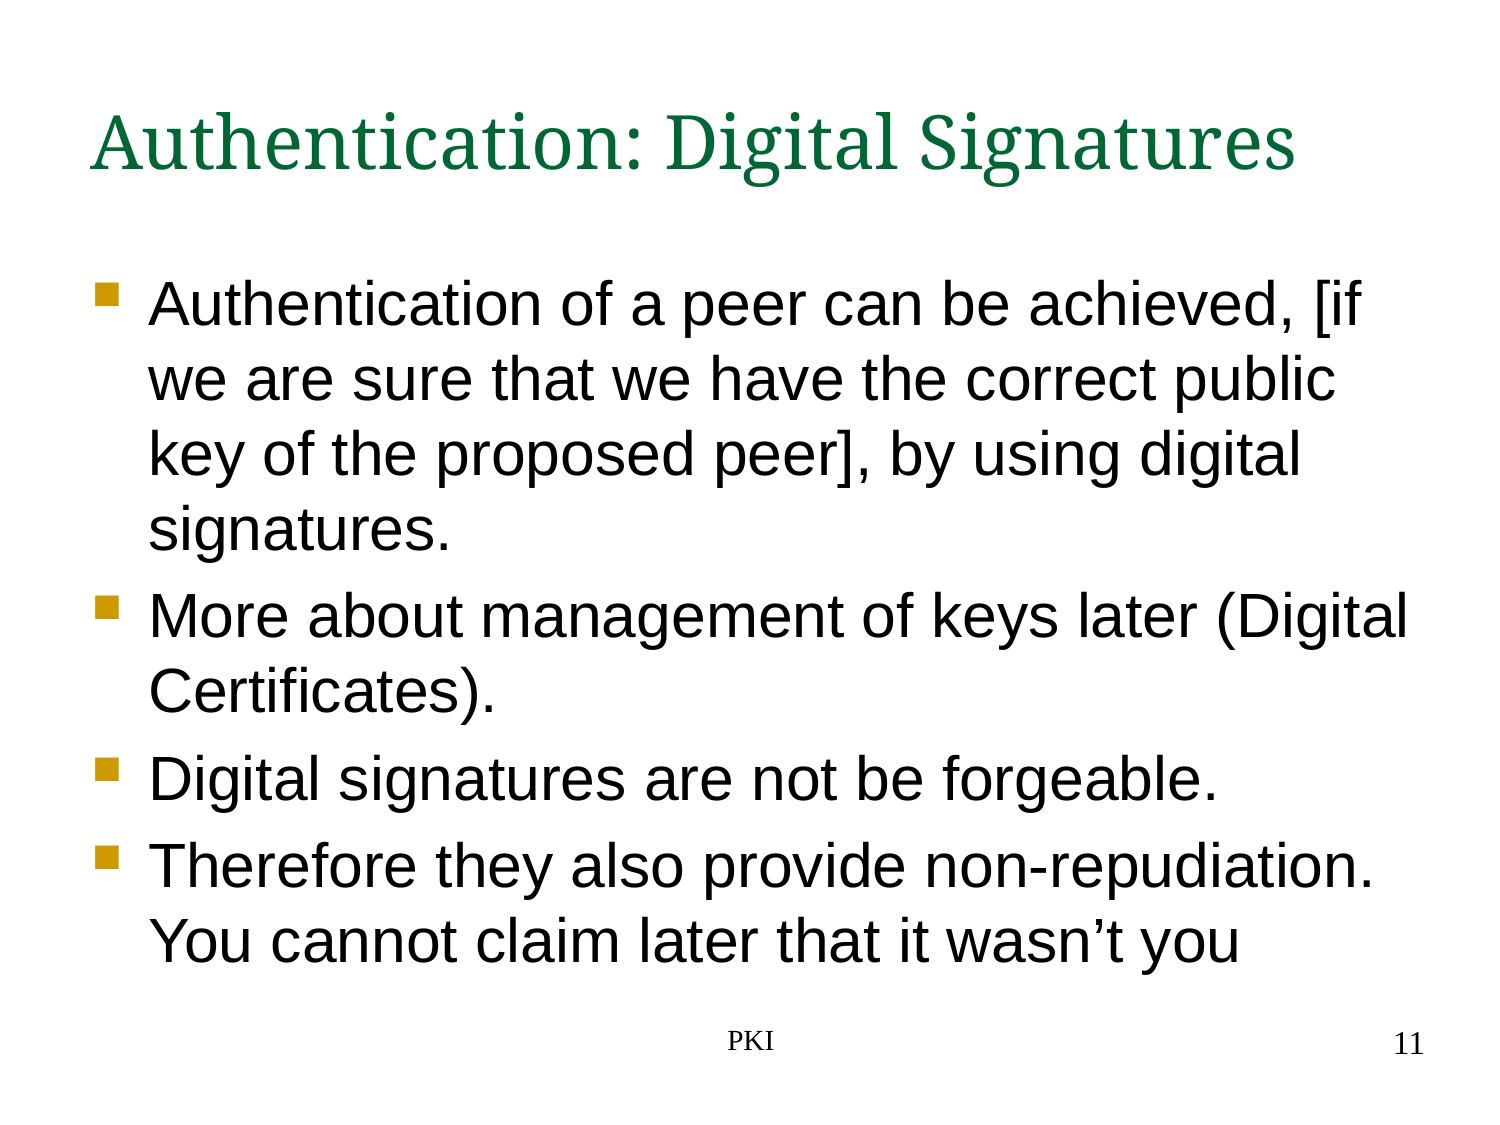

# Authentication: Digital Signatures
Authentication of a peer can be achieved, [if we are sure that we have the correct public key of the proposed peer], by using digital signatures.
More about management of keys later (Digital Certificates).
Digital signatures are not be forgeable.
Therefore they also provide non-repudiation. You cannot claim later that it wasn’t you
PKI
11